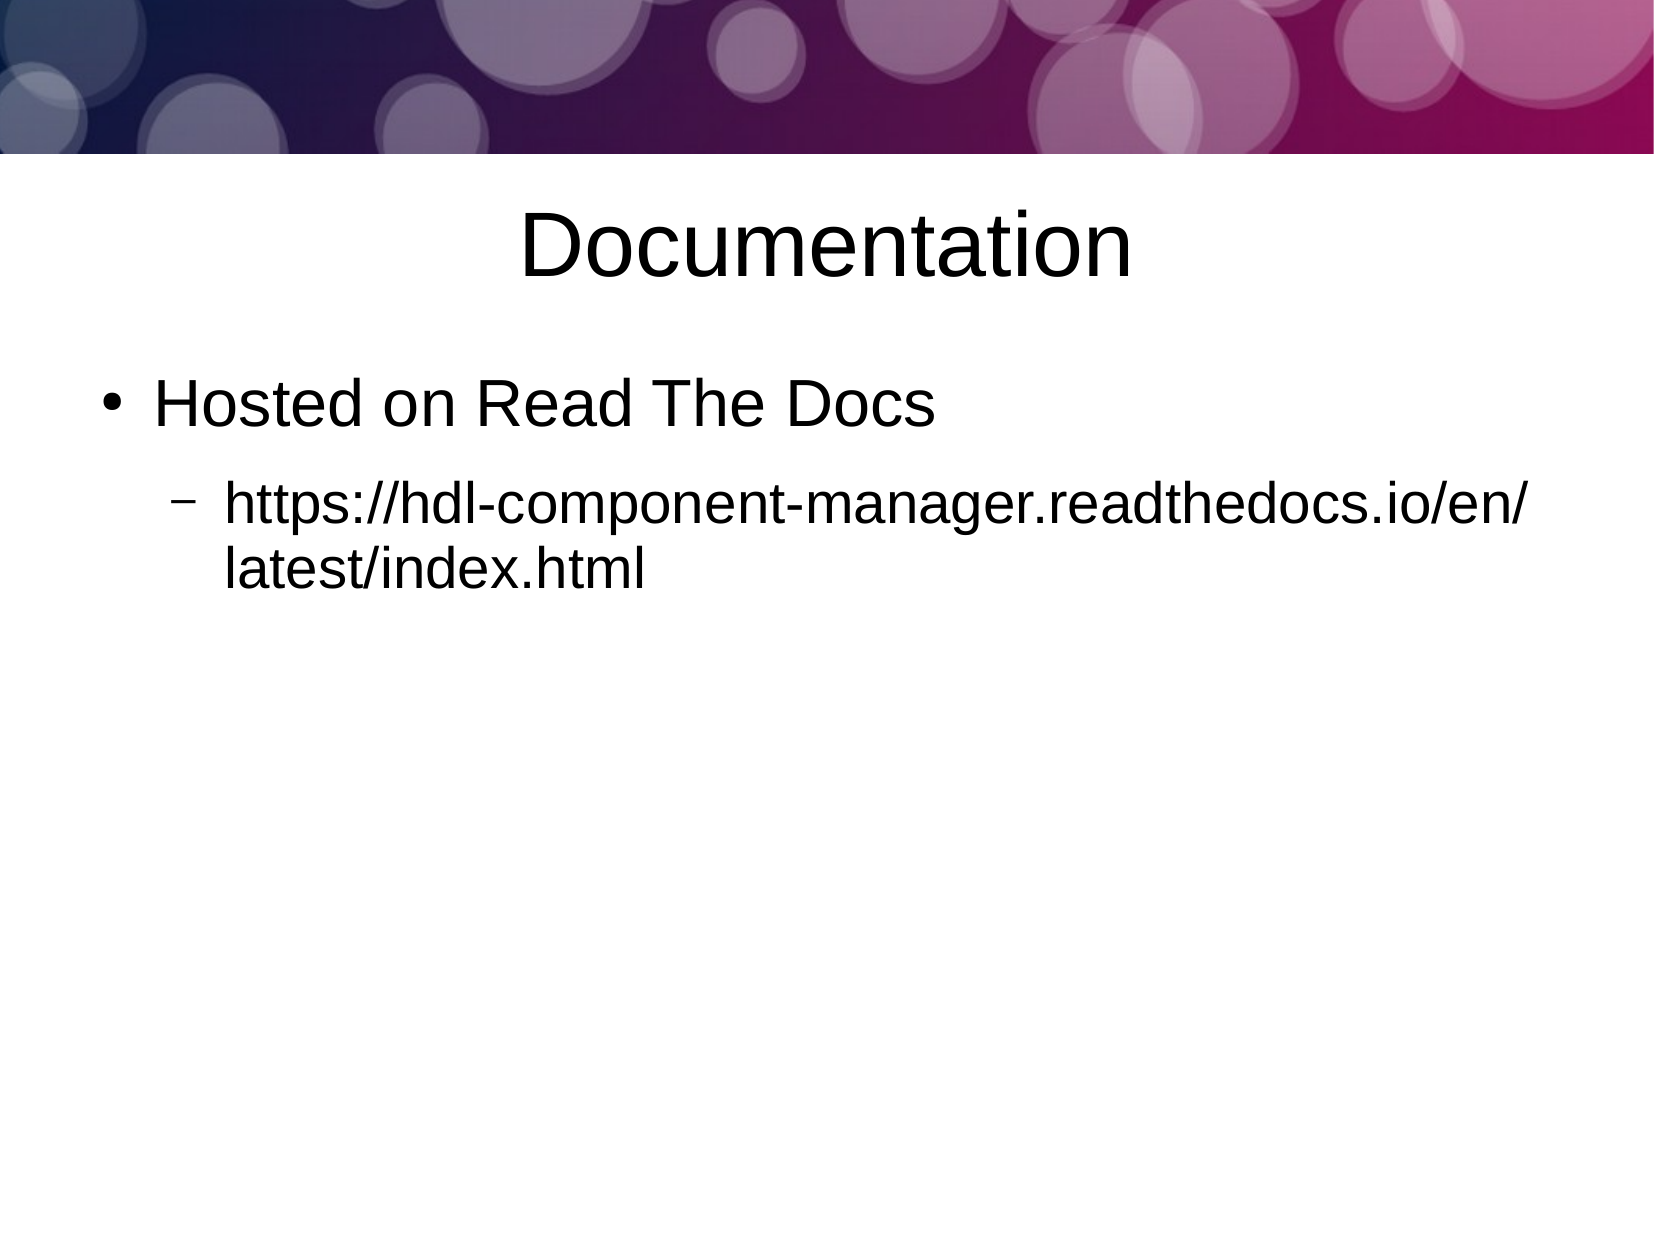

# Documentation
Hosted on Read The Docs
https://hdl-component-manager.readthedocs.io/en/latest/index.html